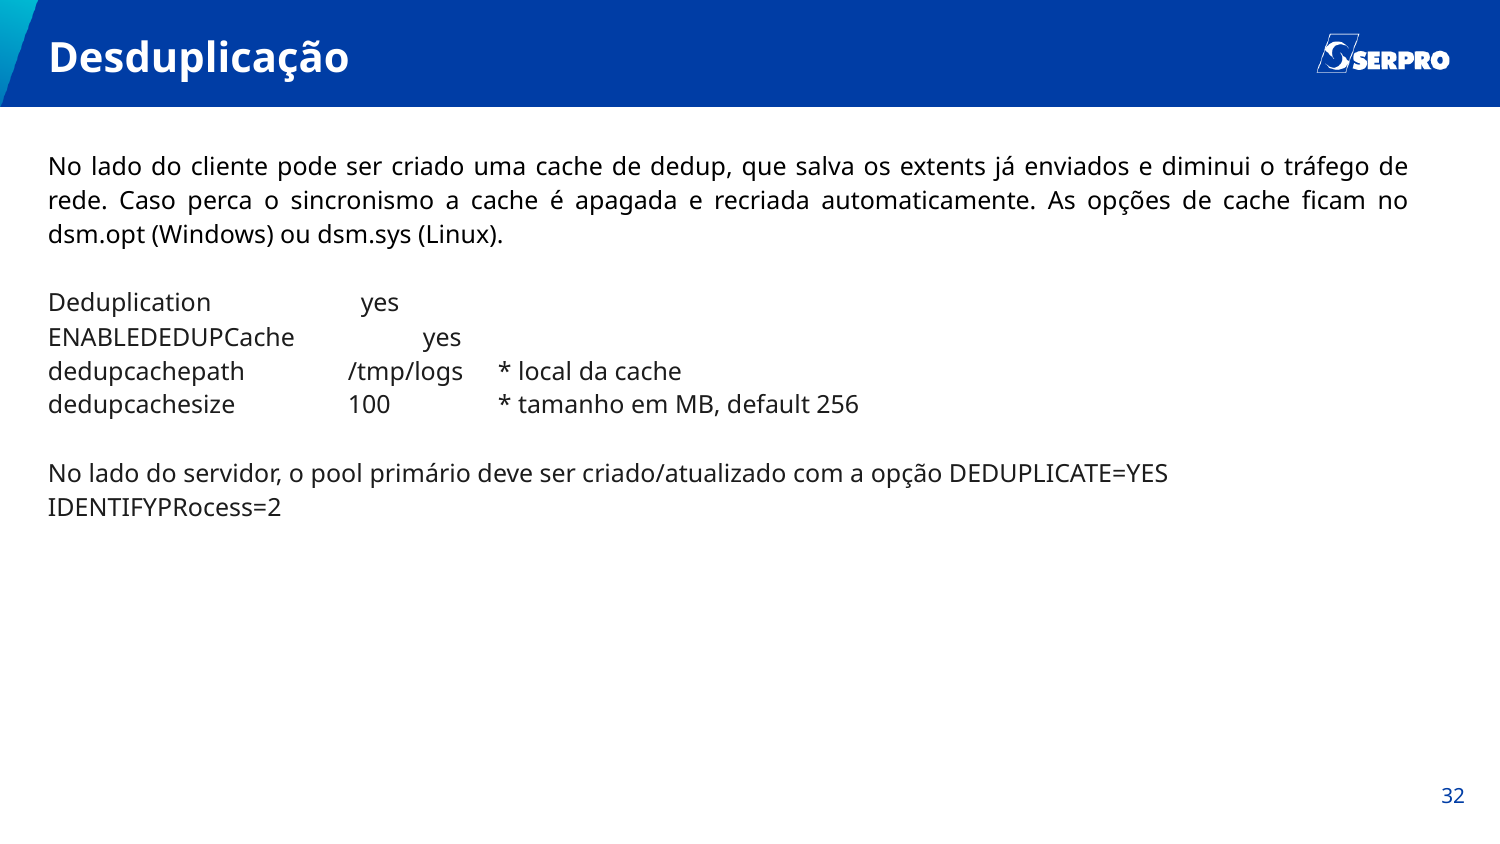

# Desduplicação
No lado do cliente pode ser criado uma cache de dedup, que salva os extents já enviados e diminui o tráfego de rede. Caso perca o sincronismo a cache é apagada e recriada automaticamente. As opções de cache ficam no dsm.opt (Windows) ou dsm.sys (Linux).
Deduplication yes
ENABLEDEDUPCache		yes
dedupcachepath		/tmp/logs	* local da cache
dedupcachesize		100		* tamanho em MB, default 256
No lado do servidor, o pool primário deve ser criado/atualizado com a opção DEDUPLICATE=YES
IDENTIFYPRocess=2